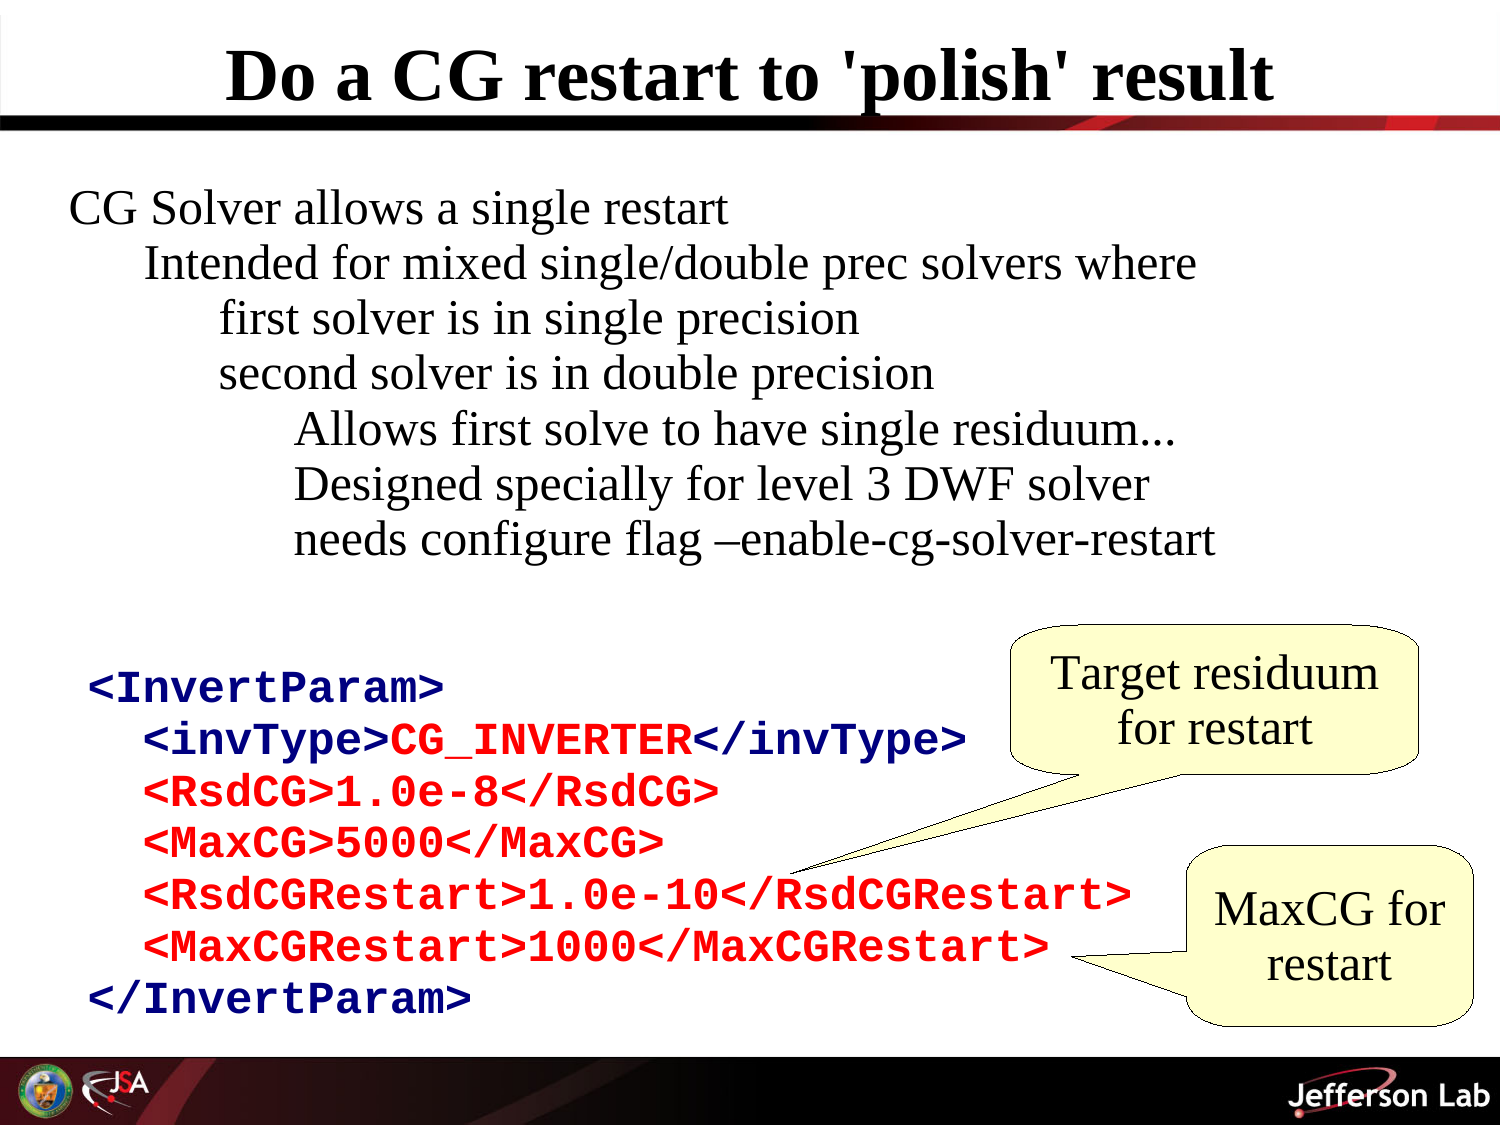

# Do a CG restart to 'polish' result
 CG Solver allows a single restart
 Intended for mixed single/double prec solvers where
 first solver is in single precision
 second solver is in double precision
 Allows first solve to have single residuum...
 Designed specially for level 3 DWF solver
 needs configure flag –enable-cg-solver-restart
Target residuum for restart
<InvertParam>
 <invType>CG_INVERTER</invType>
 <RsdCG>1.0e-8</RsdCG>
 <MaxCG>5000</MaxCG>
 <RsdCGRestart>1.0e-10</RsdCGRestart>
 <MaxCGRestart>1000</MaxCGRestart>
</InvertParam>
MaxCG for
restart